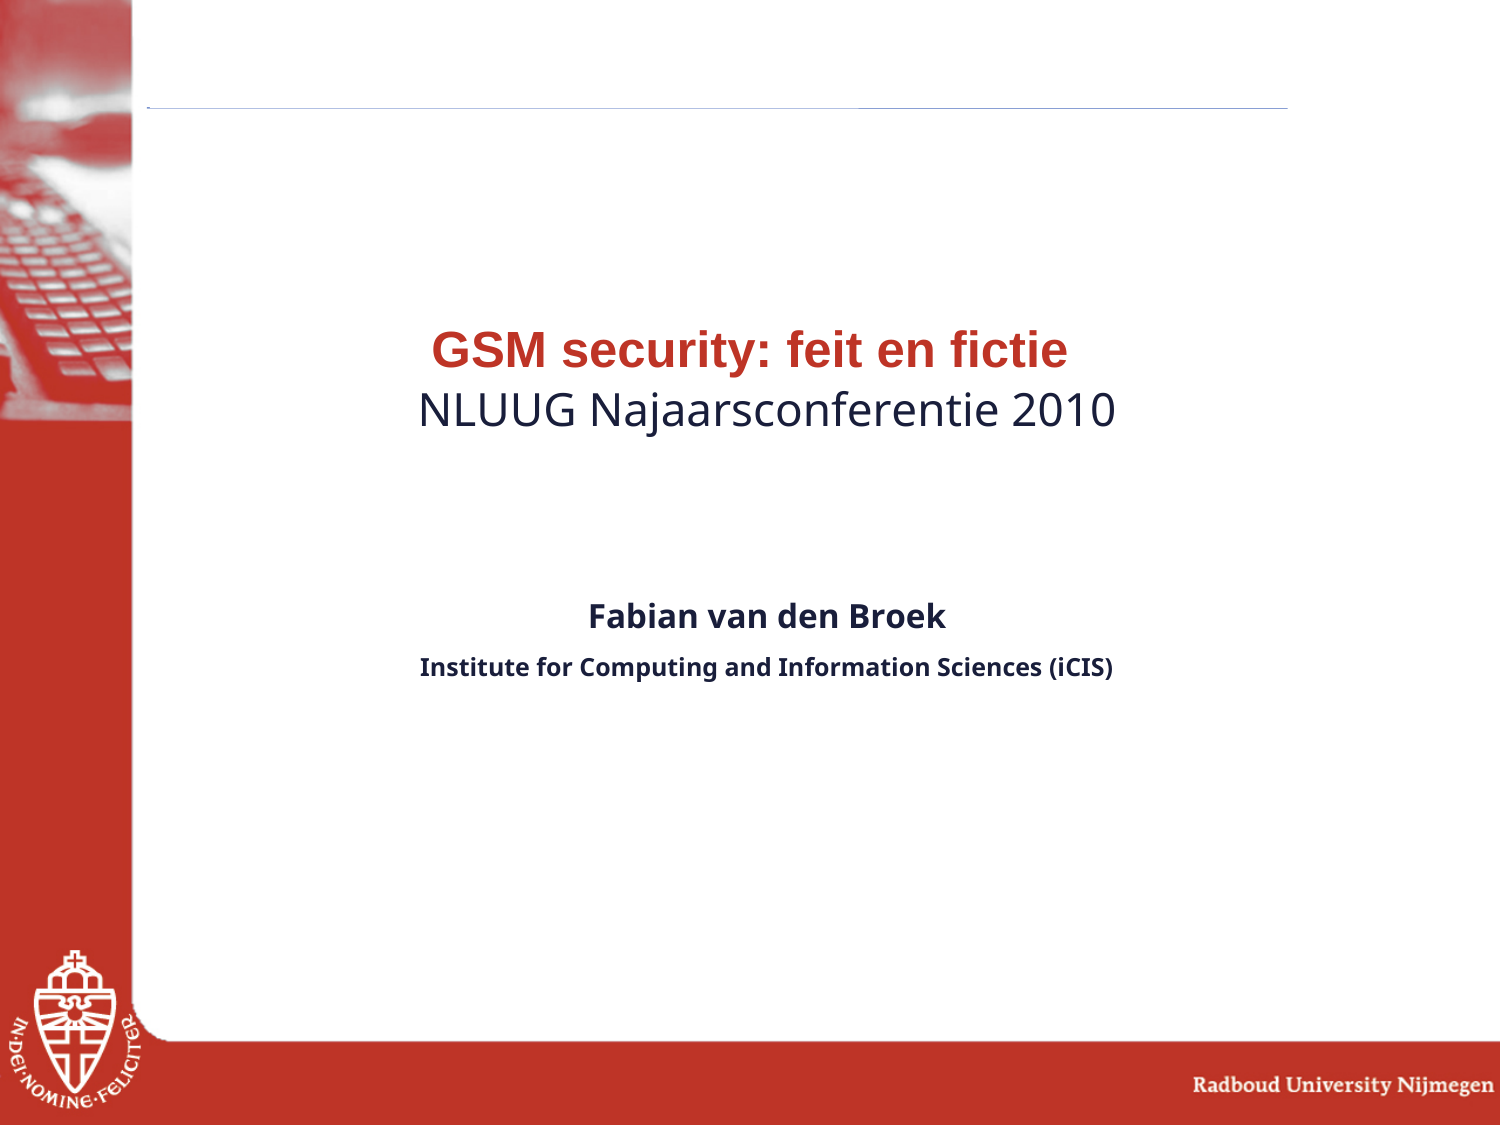

# GSM security: feit en fictie
NLUUG Najaarsconferentie 2010
Fabian van den Broek
Institute for Computing and Information Sciences (iCIS)